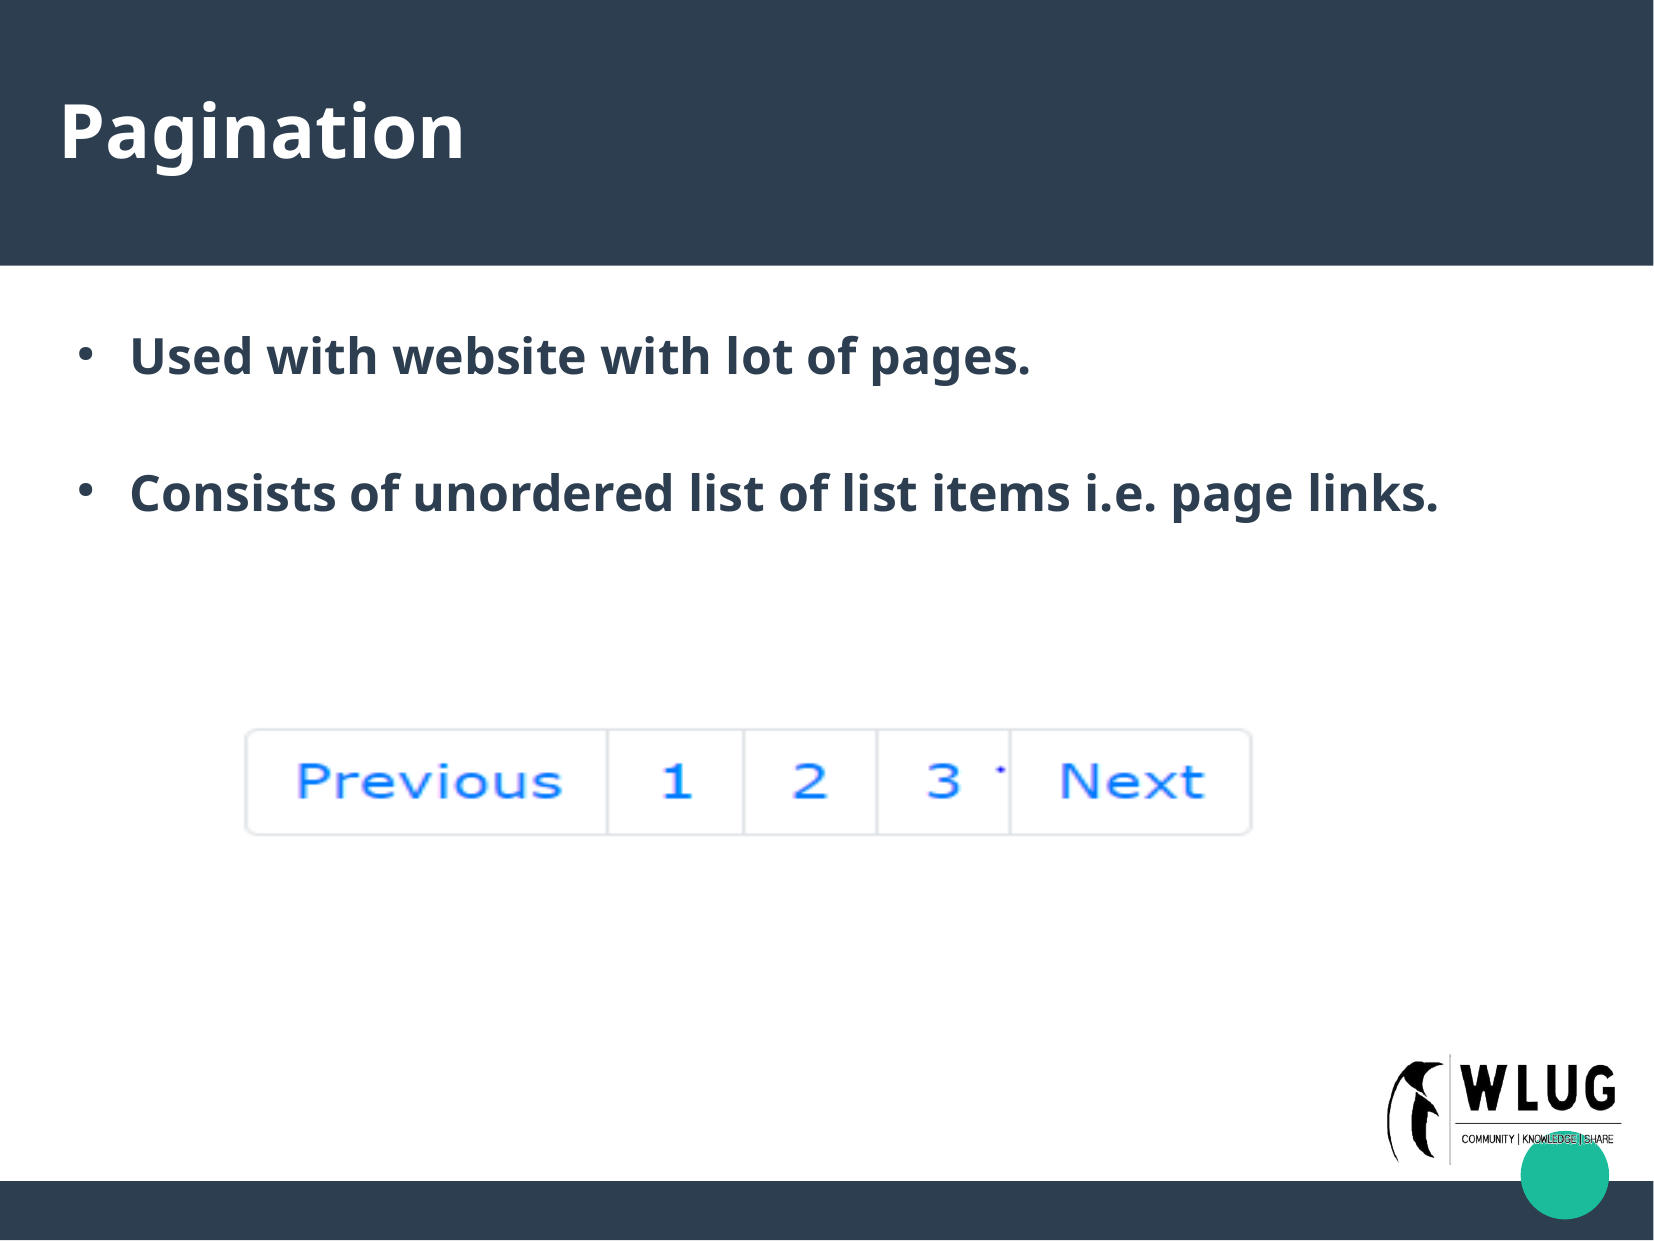

# Pagination
Used with website with lot of pages.
Consists of unordered list of list items i.e. page links.